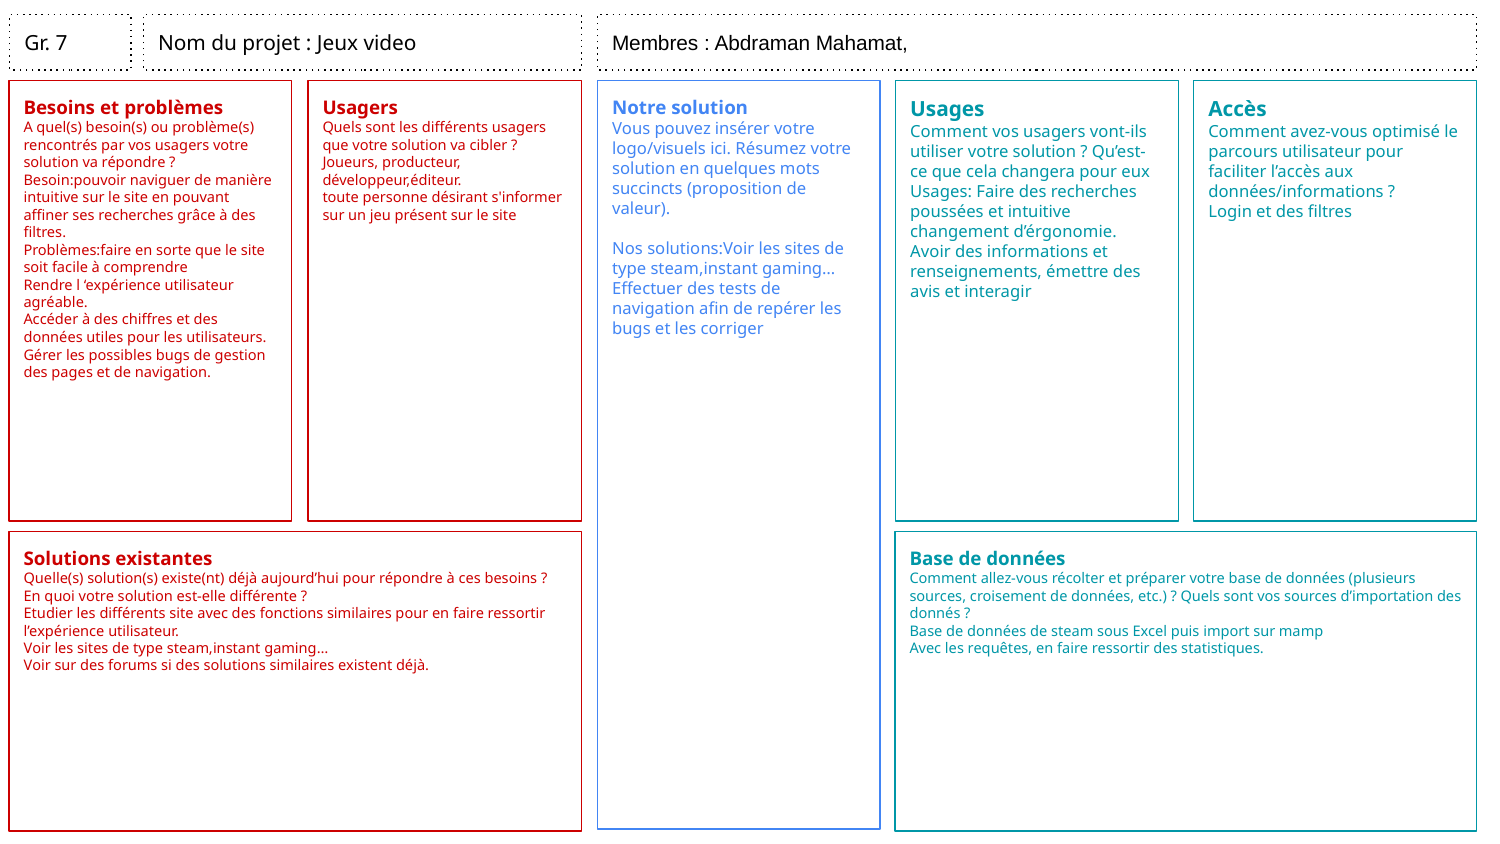

Gr. 7
Nom du projet : Jeux video
Membres : Abdraman Mahamat,
Besoins et problèmes
A quel(s) besoin(s) ou problème(s)
rencontrés par vos usagers votre solution va répondre ?
Besoin:pouvoir naviguer de manière intuitive sur le site en pouvant affiner ses recherches grâce à des filtres.
Problèmes:faire en sorte que le site soit facile à comprendre
Rendre l ‘expérience utilisateur agréable.
Accéder à des chiffres et des données utiles pour les utilisateurs.
Gérer les possibles bugs de gestion des pages et de navigation.
Usagers
Quels sont les différents usagers que votre solution va cibler ?
Joueurs, producteur, développeur,éditeur.
toute personne désirant s'informer sur un jeu présent sur le site
 clients/usagers que votre solution va cibler ?
Notre solution
Vous pouvez insérer votre logo/visuels ici. Résumez votre solution en quelques mots succincts (proposition de valeur).
Nos solutions:Voir les sites de type steam,instant gaming…
Effectuer des tests de navigation afin de repérer les bugs et les corriger
Usages
Comment vos usagers vont-ils utiliser votre solution ? Qu’est-ce que cela changera pour eux
Usages: Faire des recherches poussées et intuitive changement d’érgonomie.
Avoir des informations et renseignements, émettre des avis et interagir
Accès
Comment avez-vous optimisé le parcours utilisateur pour faciliter l’accès aux données/informations ?
Login et des filtres
Solutions existantes
Quelle(s) solution(s) existe(nt) déjà aujourd’hui pour répondre à ces besoins ?
En quoi votre solution est-elle différente ?
Etudier les différents site avec des fonctions similaires pour en faire ressortir l’expérience utilisateur.
Voir les sites de type steam,instant gaming…
Voir sur des forums si des solutions similaires existent déjà.
Base de données
Comment allez-vous récolter et préparer votre base de données (plusieurs sources, croisement de données, etc.) ? Quels sont vos sources d’importation des donnés ?
Base de données de steam sous Excel puis import sur mamp
Avec les requêtes, en faire ressortir des statistiques.